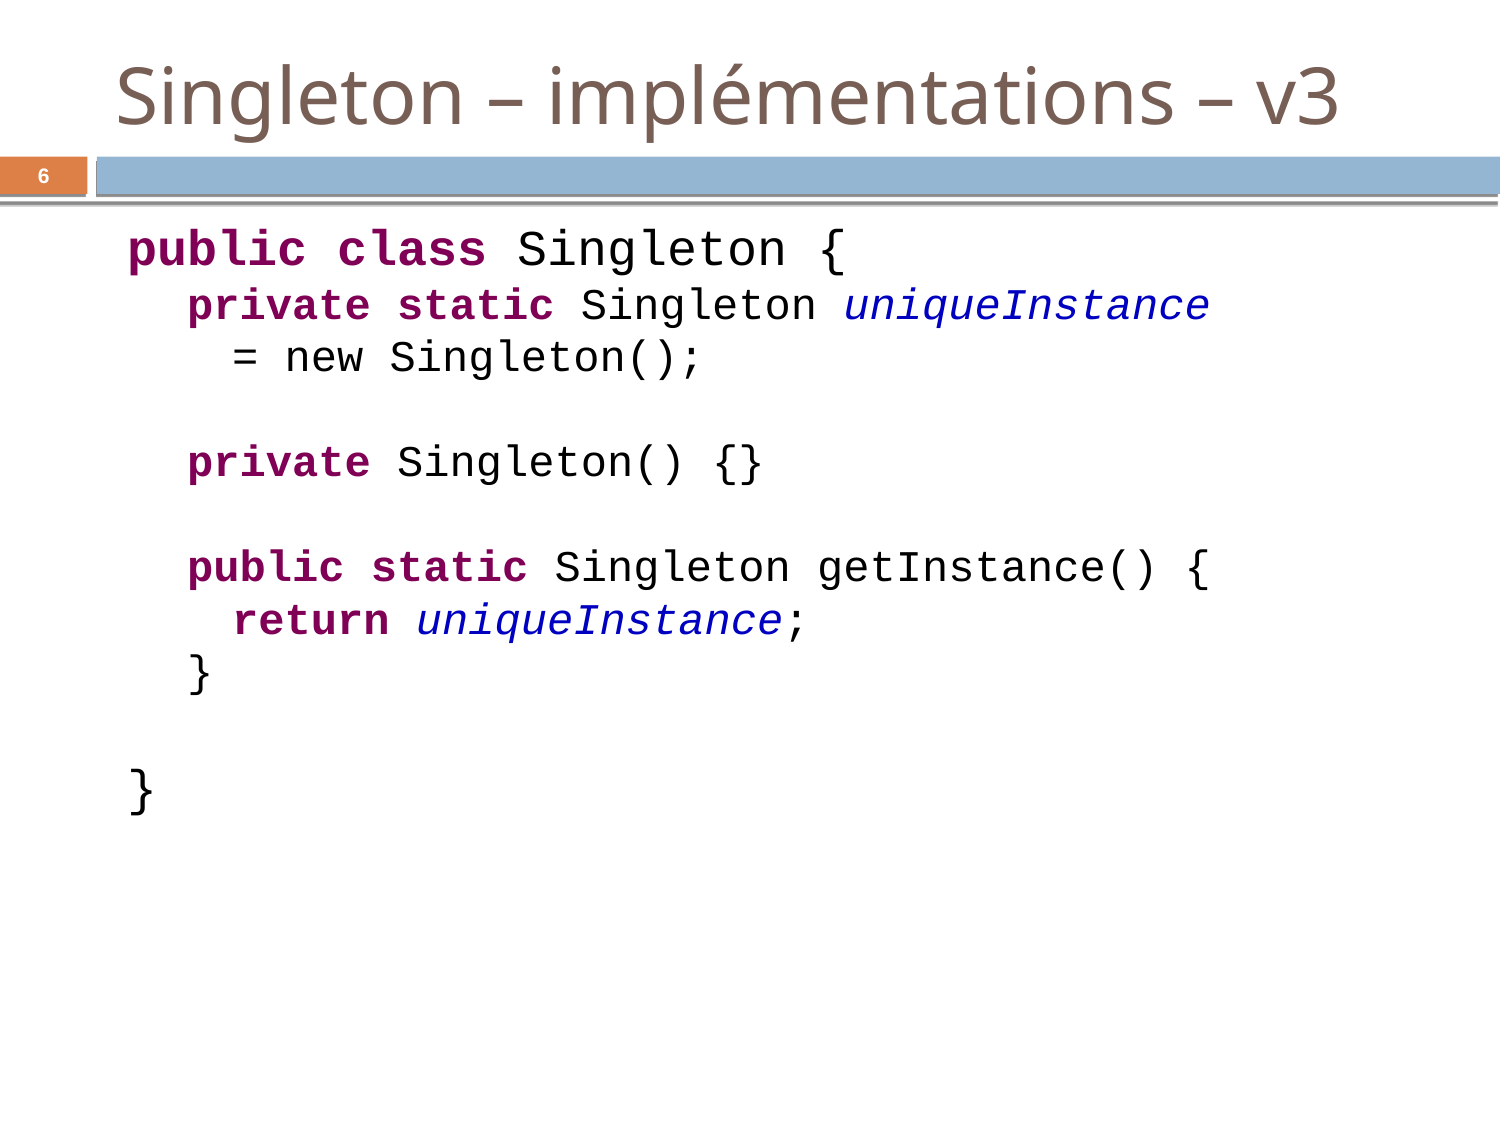

# Singleton – implémentations – v3
public class Singleton {
private static Singleton uniqueInstance
	= new Singleton();
private Singleton() {}
public static Singleton getInstance() {
	return uniqueInstance;
}
}